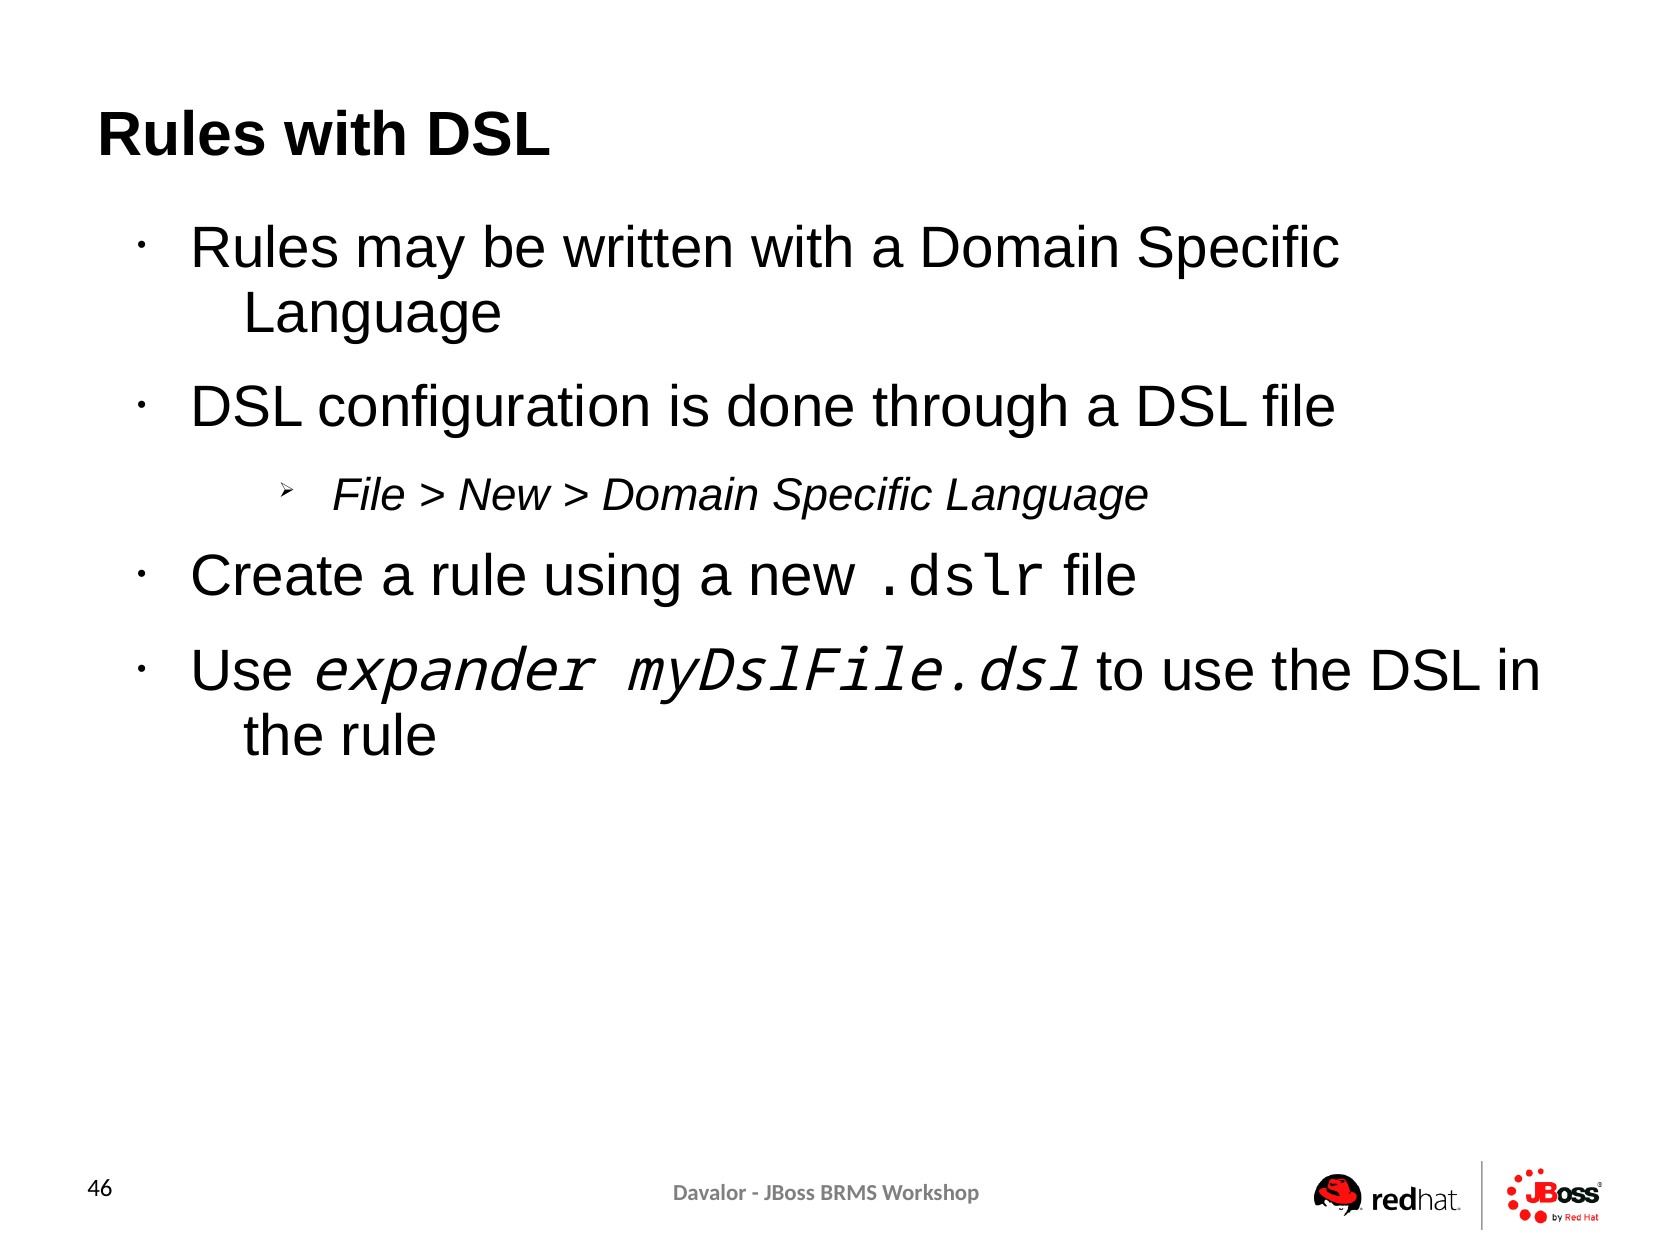

# Rules with DSL
Rules may be written with a Domain Specific Language
DSL configuration is done through a DSL file
File > New > Domain Specific Language
Create a rule using a new .dslr file
Use expander myDslFile.dsl to use the DSL in the rule